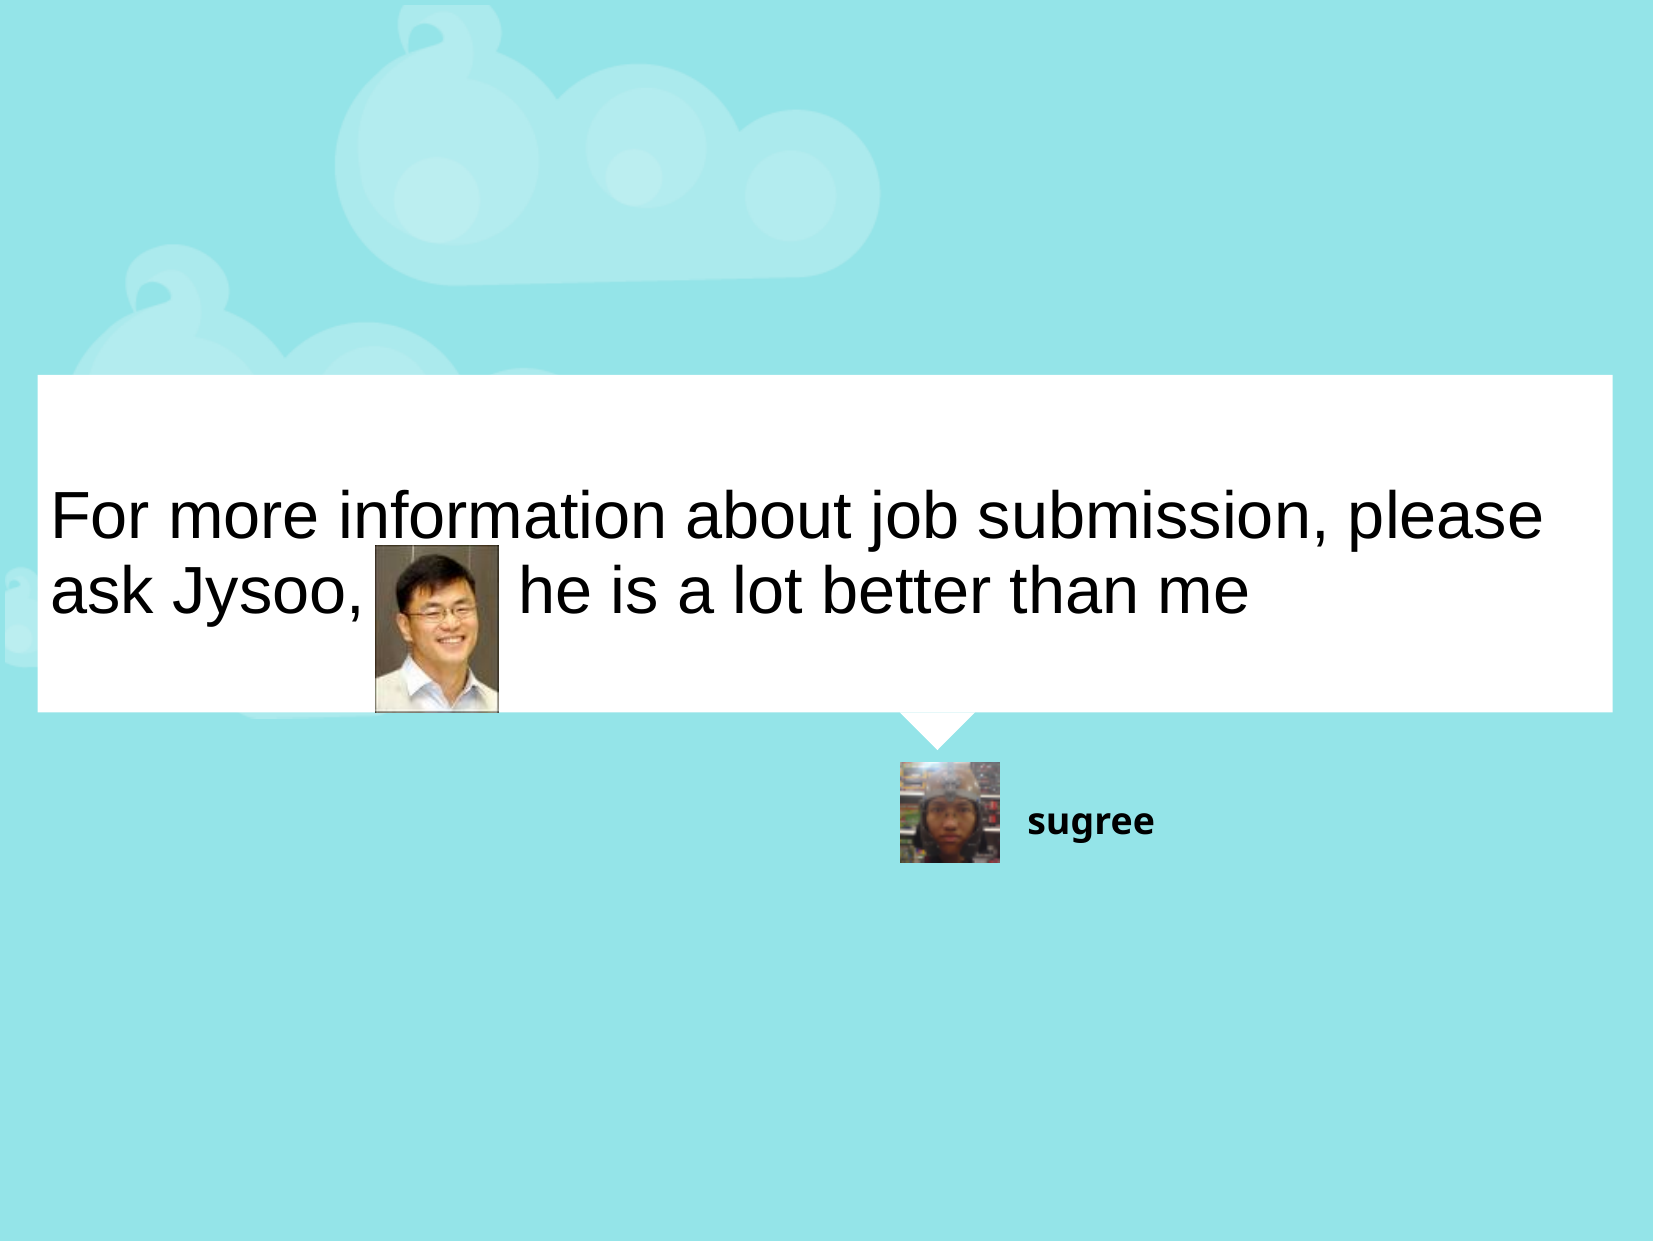

# For more information about job submission, please ask Jysoo, 		 he is a lot better than me